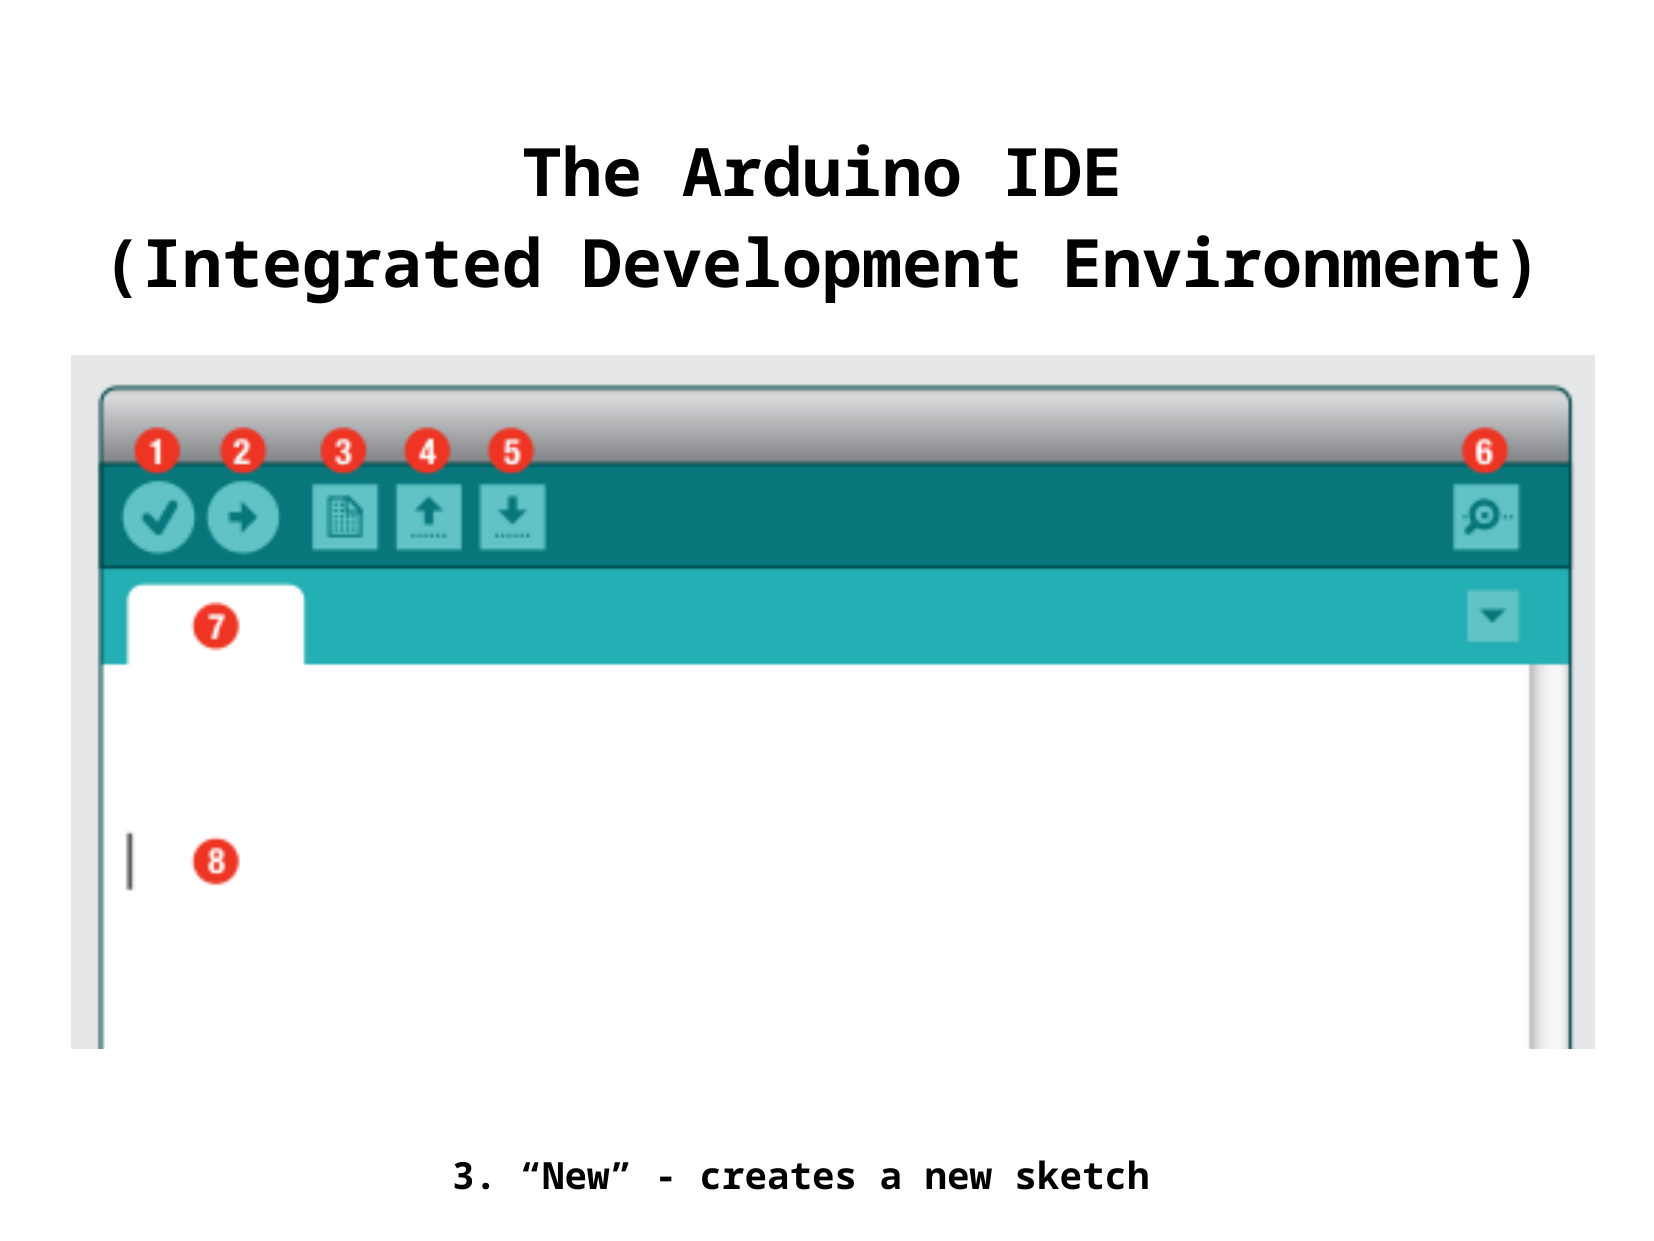

The Arduino IDE
(Integrated Development Environment)
3. “New” - creates a new sketch